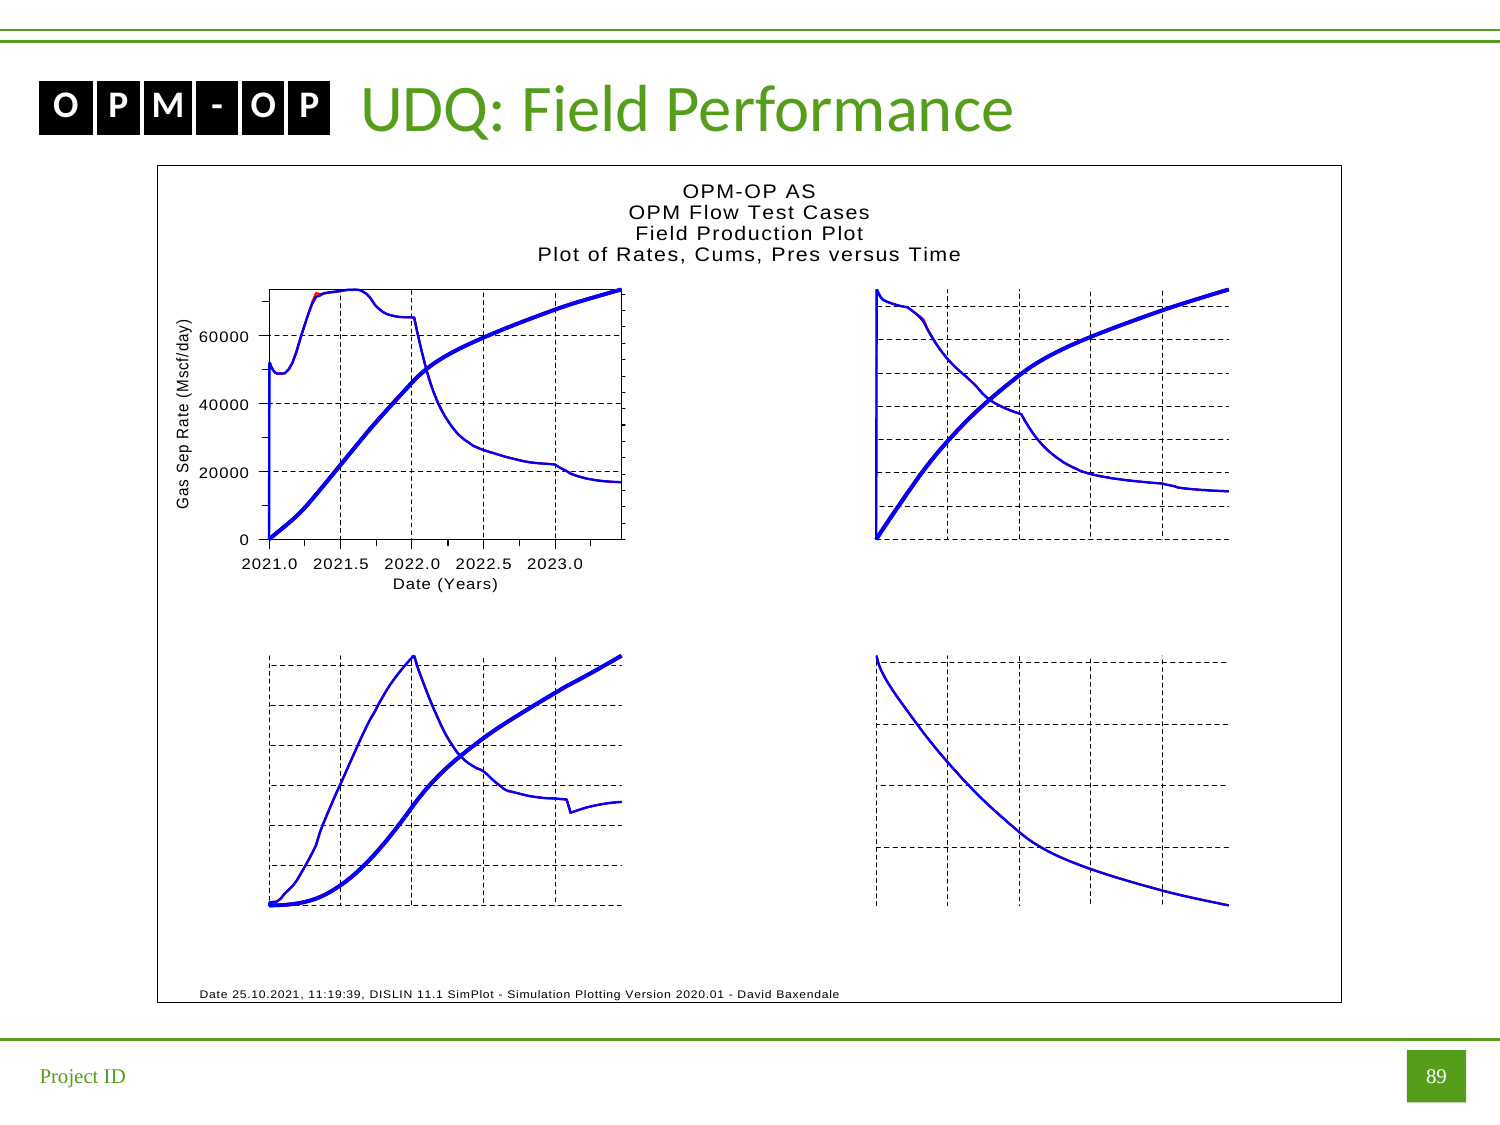

# UDQ: Field Performance
Project ID
89